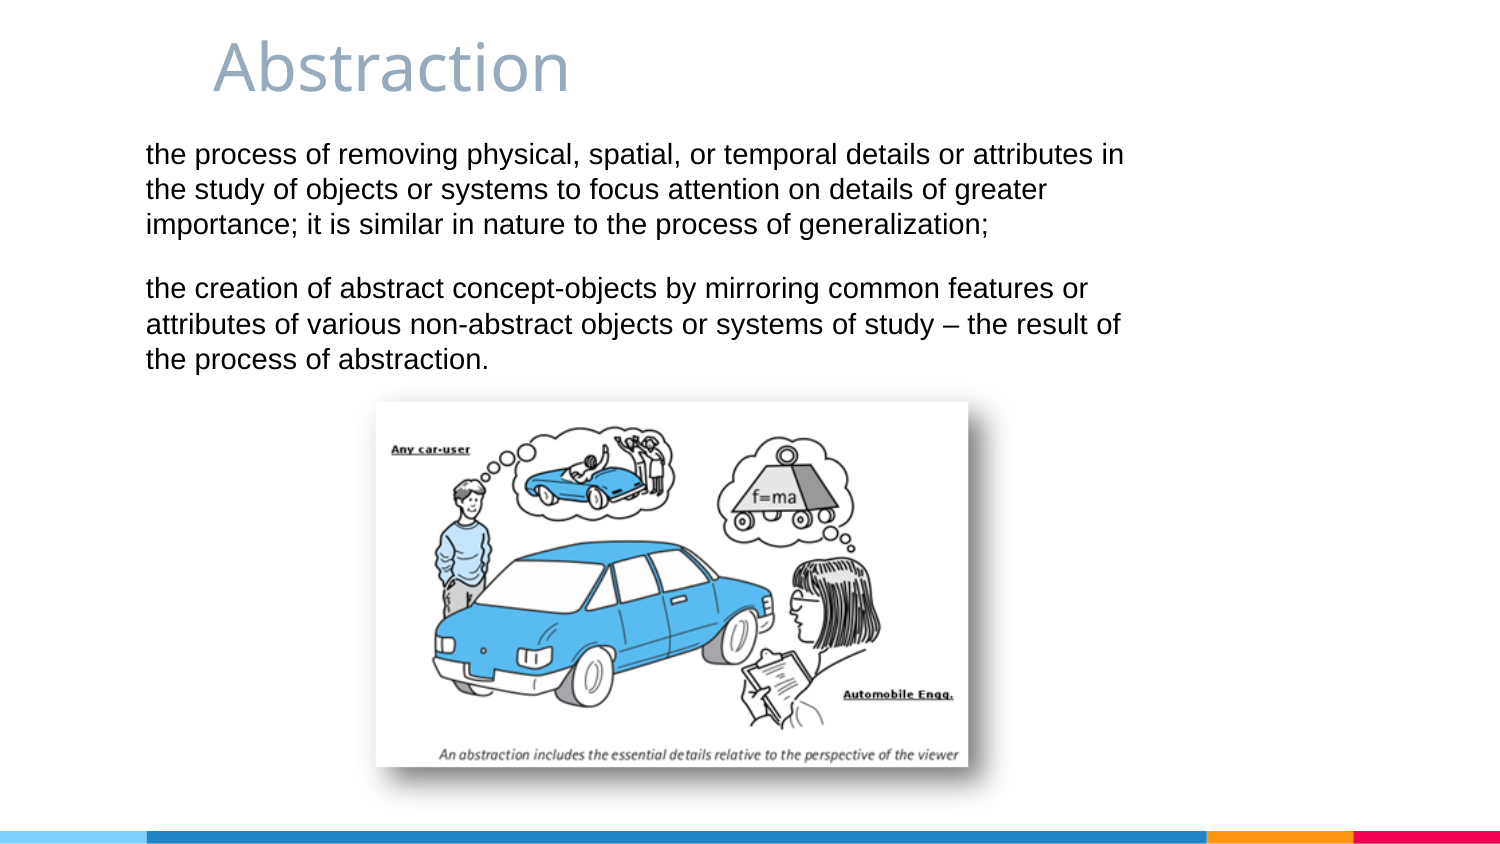

Abstraction
# the process of removing physical, spatial, or temporal details or attributes in the study of objects or systems to focus attention on details of greater importance; it is similar in nature to the process of generalization;
the creation of abstract concept-objects by mirroring common features or attributes of various non-abstract objects or systems of study – the result of the process of abstraction.